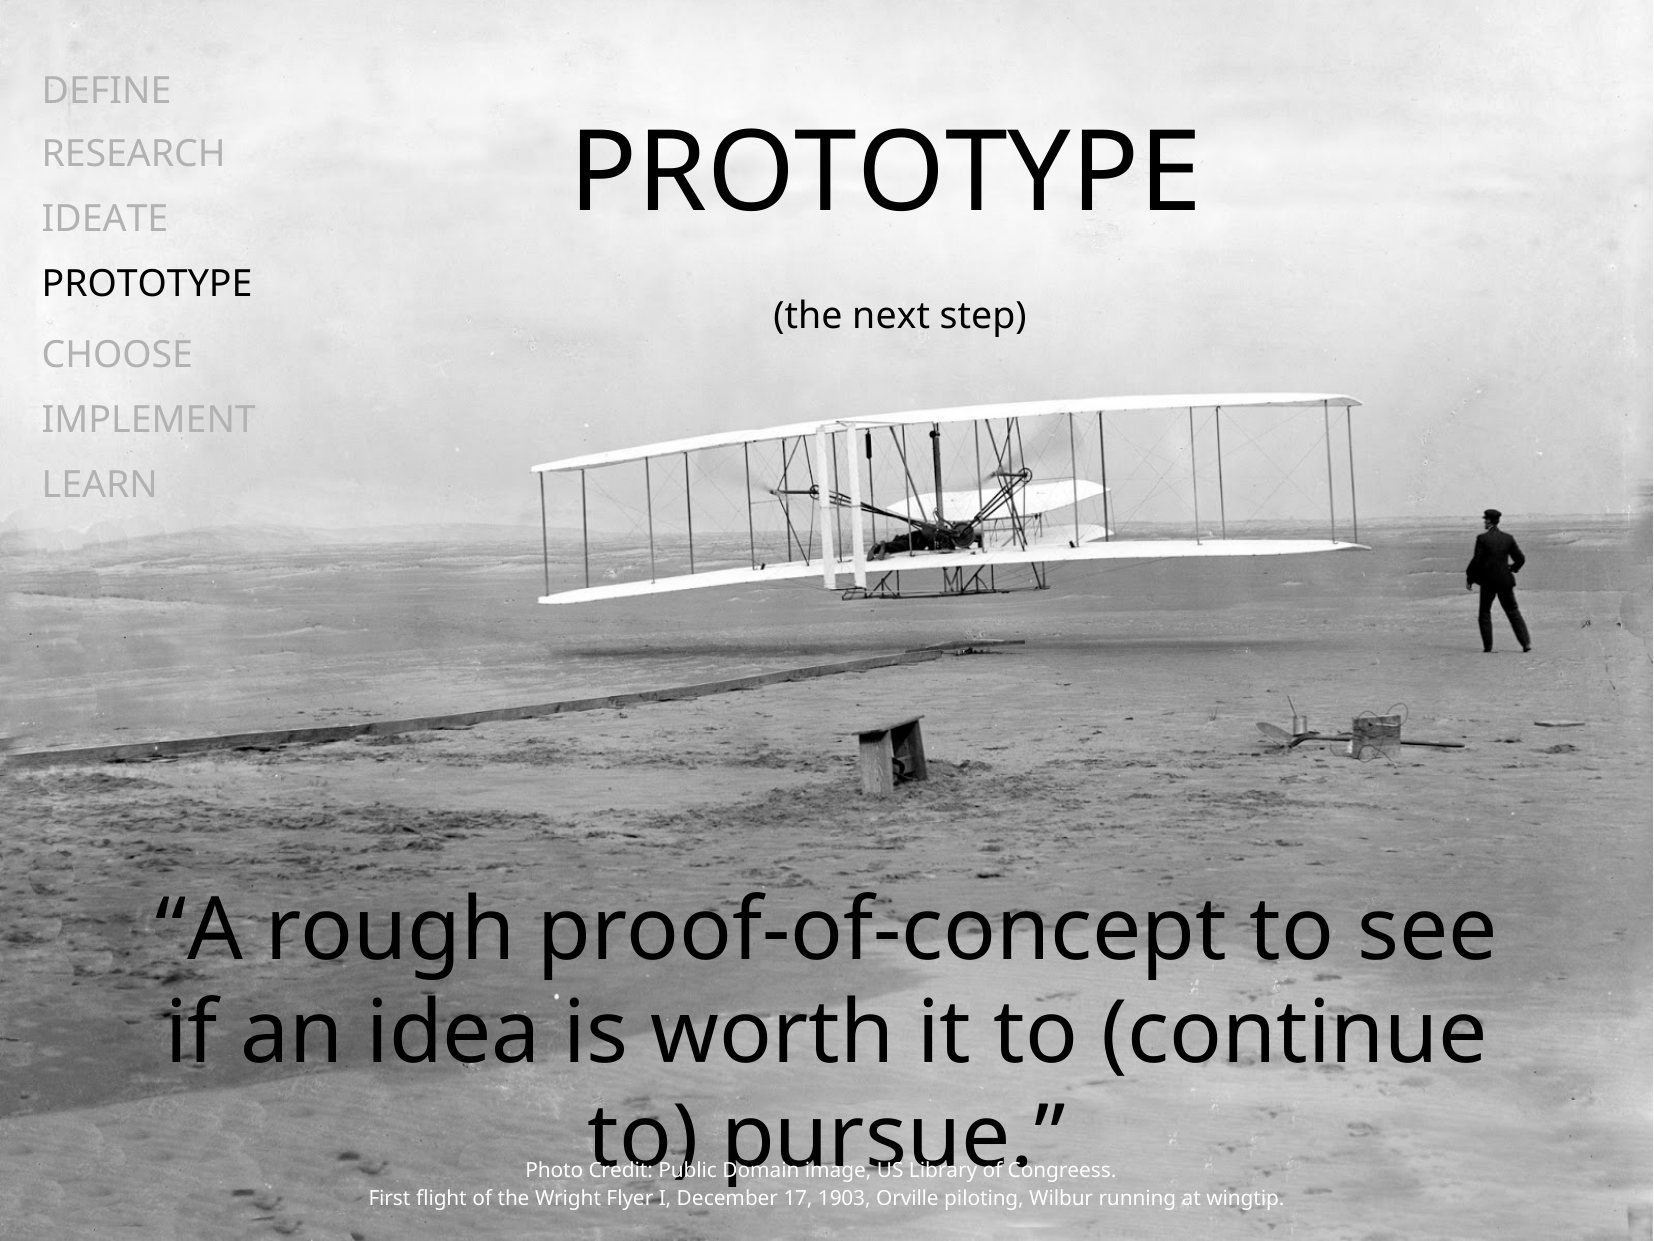

DEFINE
RESEARCH
PROTOTYPE
IDEATE
PROTOTYPE
(the next step)
CHOOSE
# IMPLEMENT
LEARN
“A rough proof-of-concept to see if an idea is worth it to (continue to) pursue.”
Photo Credit: Public Domain image, US Library of Congreess.
First flight of the Wright Flyer I, December 17, 1903, Orville piloting, Wilbur running at wingtip.